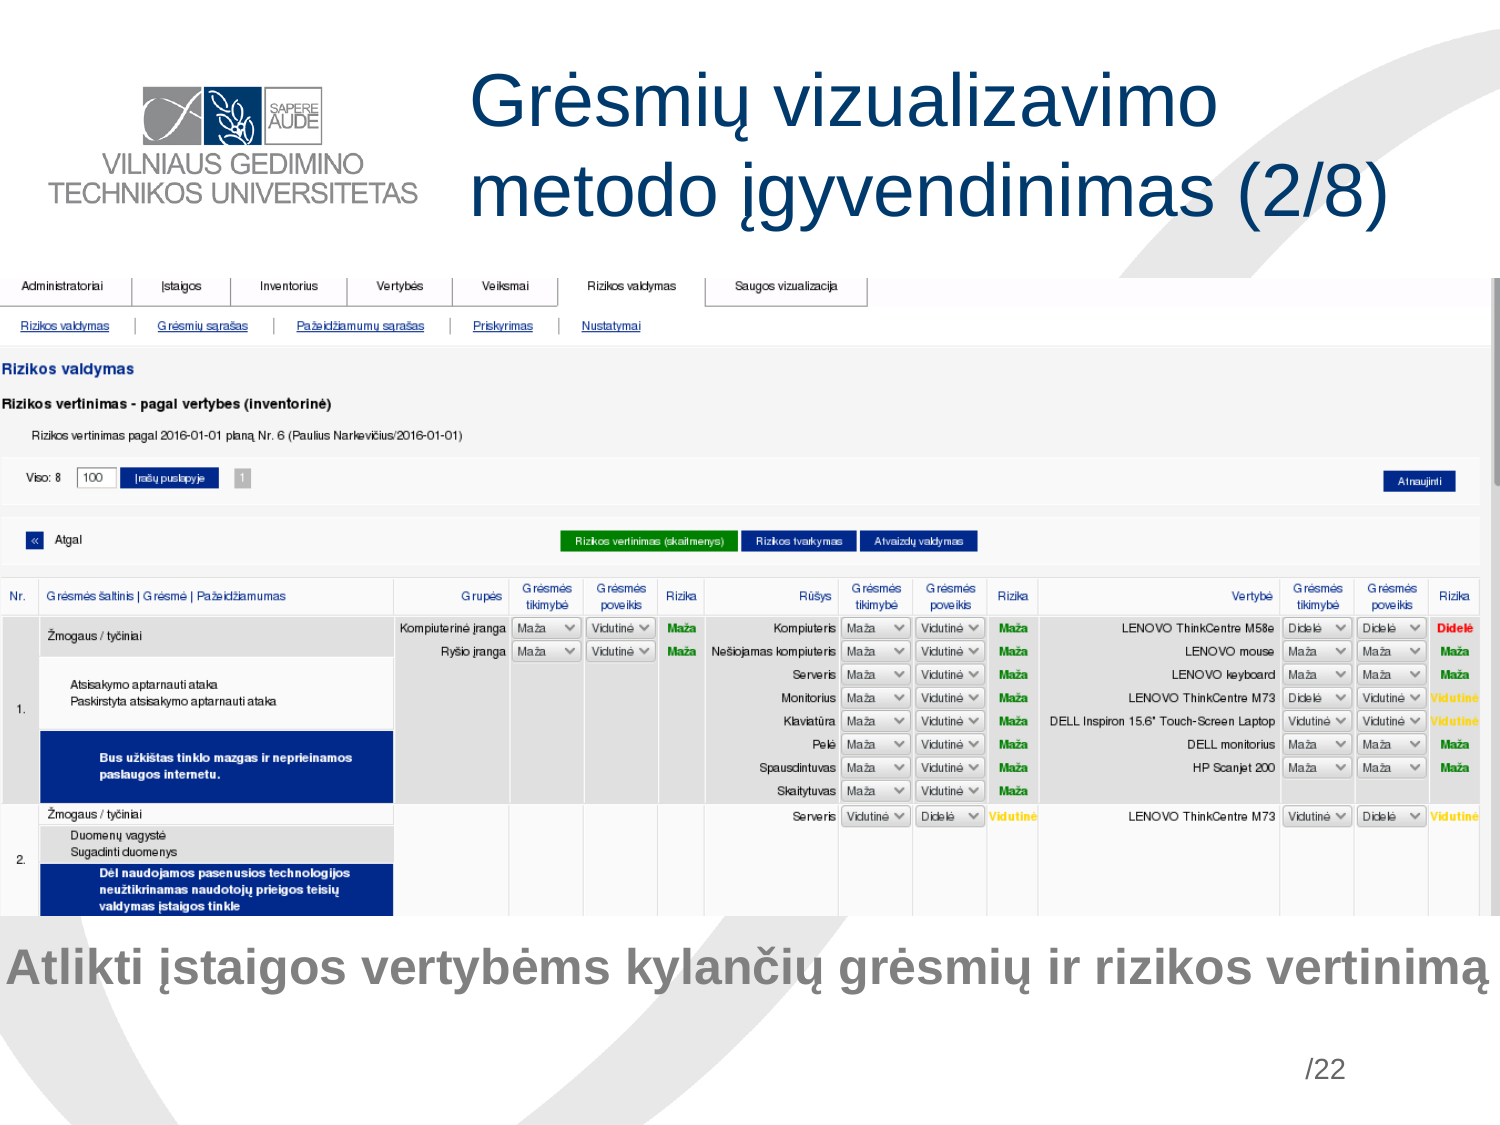

Grėsmių vizualizavimo metodo įgyvendinimas (2/8)
Atlikti įstaigos vertybėms kylančių grėsmių ir rizikos vertinimą
/22